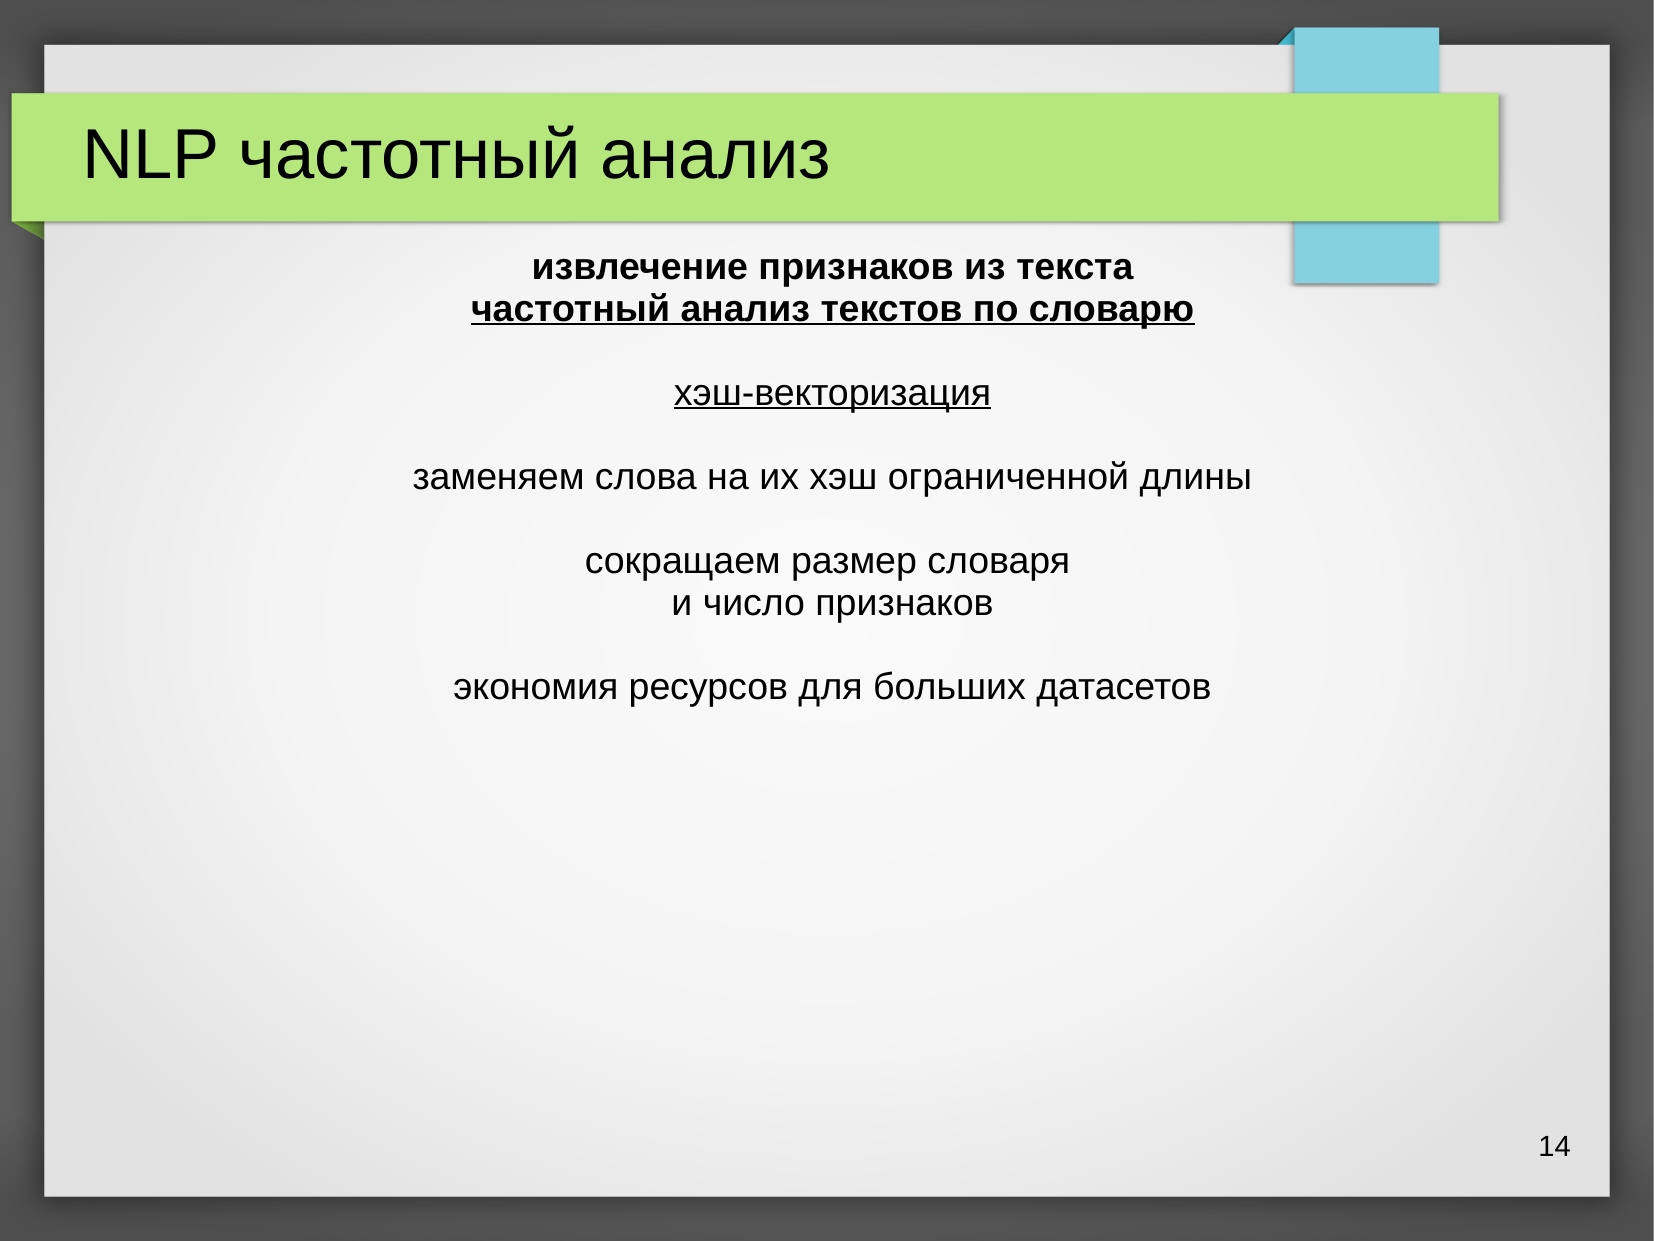

# NLP частотный анализ
извлечение признаков из текста
частотный анализ текстов по словарю
хэш-векторизация
заменяем слова на их хэш ограниченной длины
сокращаем размер словаря
и число признаков
экономия ресурсов для больших датасетов
14